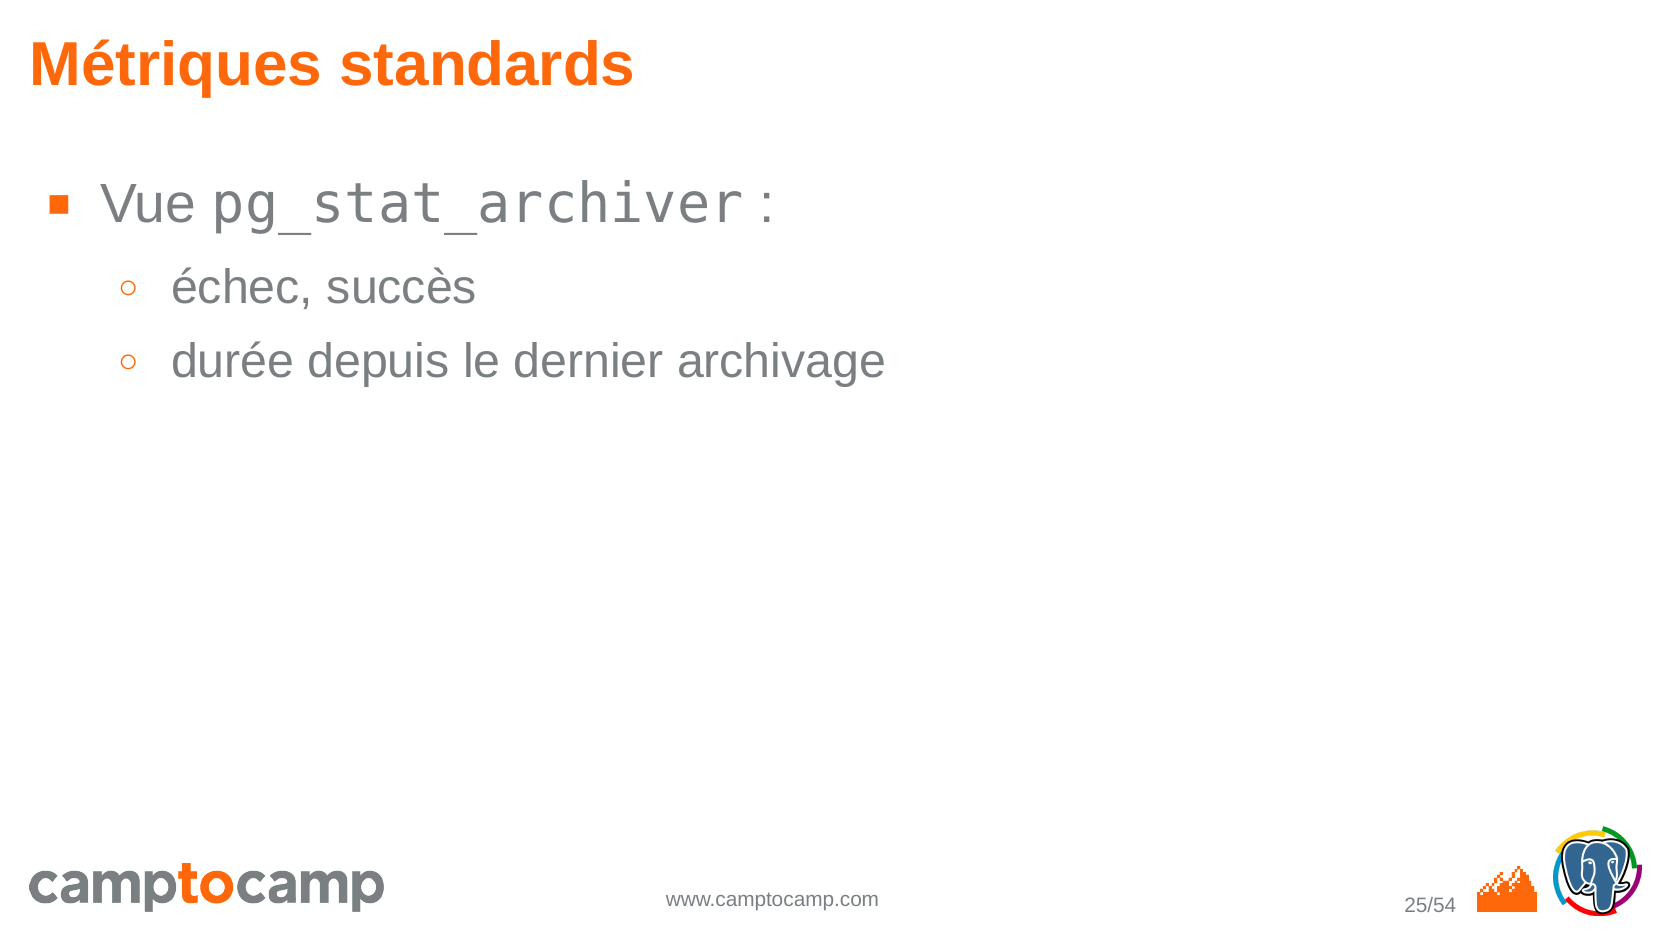

# Métriques standards
Vue pg_stat_archiver :
échec, succès
durée depuis le dernier archivage